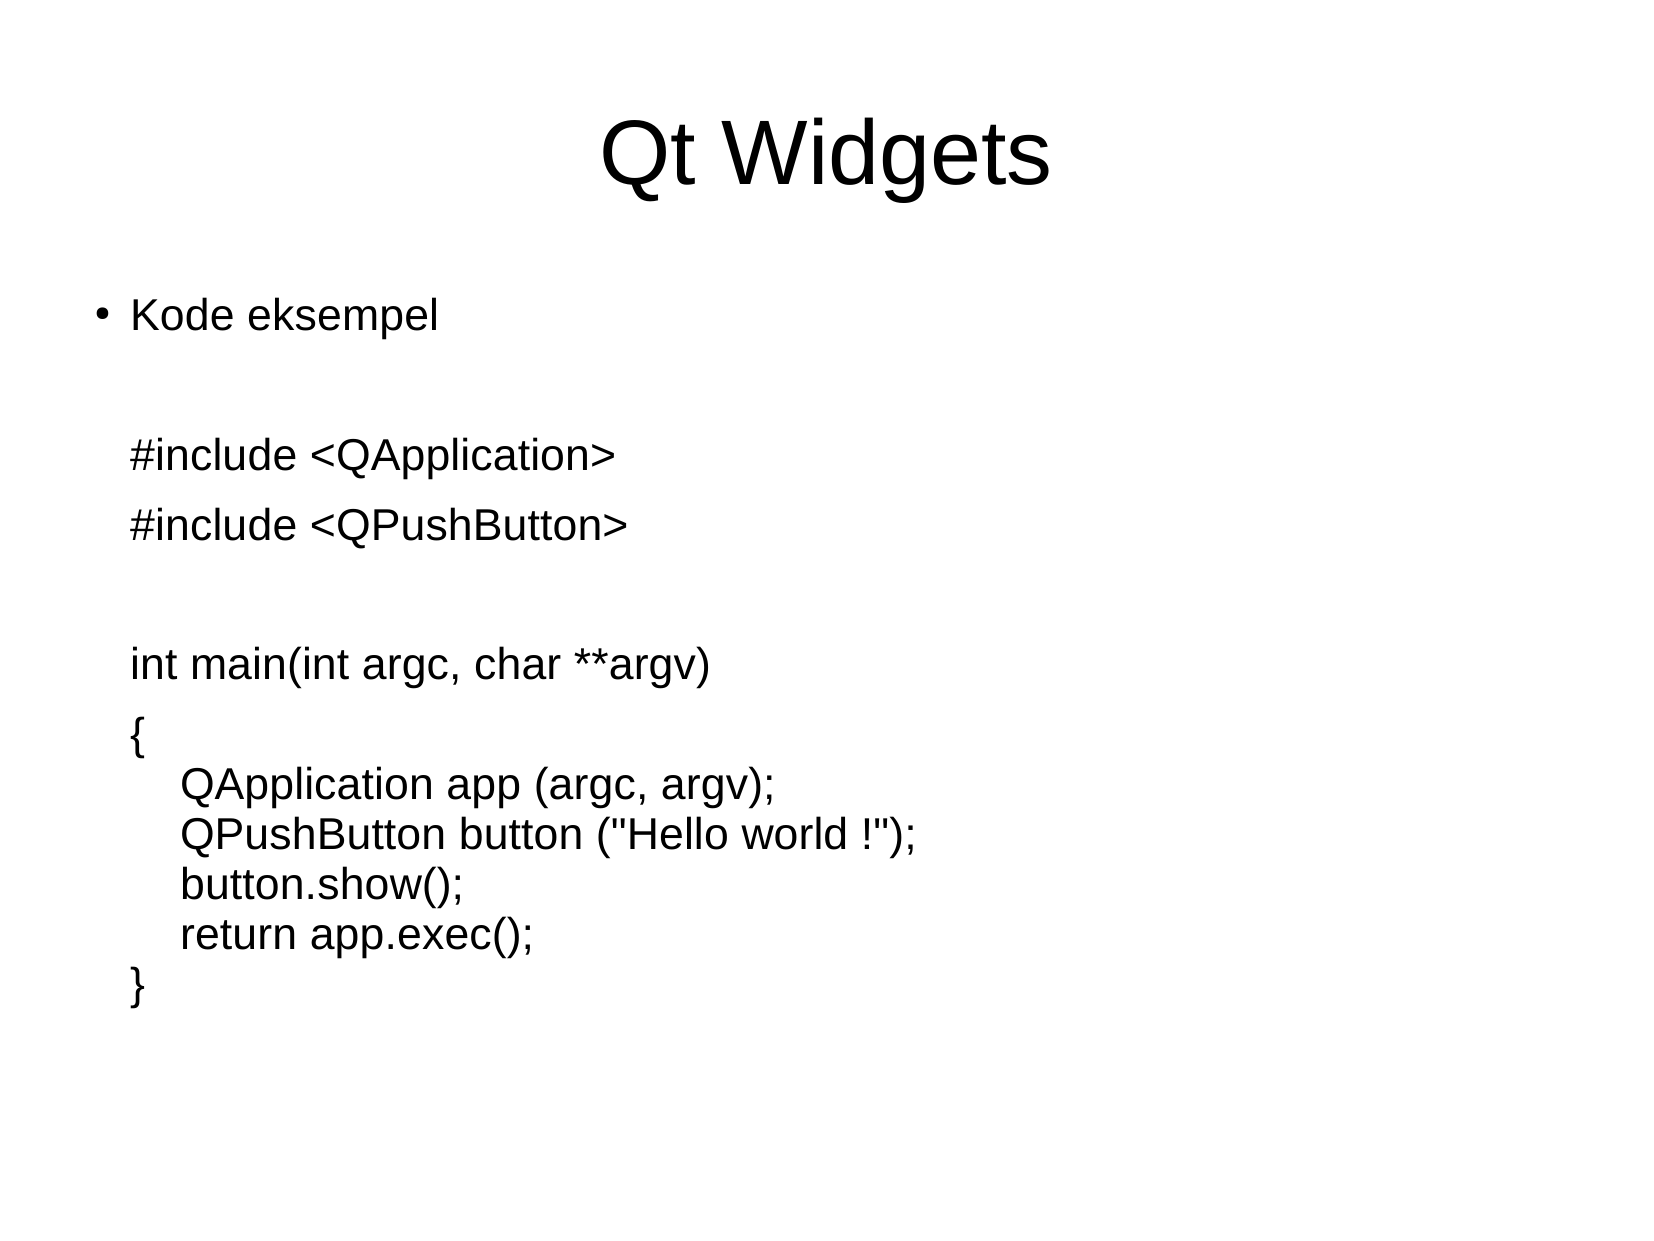

# Qt Widgets
Kode eksempel
#include <QApplication>
#include <QPushButton>
int main(int argc, char **argv)
{
 QApplication app (argc, argv);
 QPushButton button ("Hello world !");
 button.show();
 return app.exec();
}